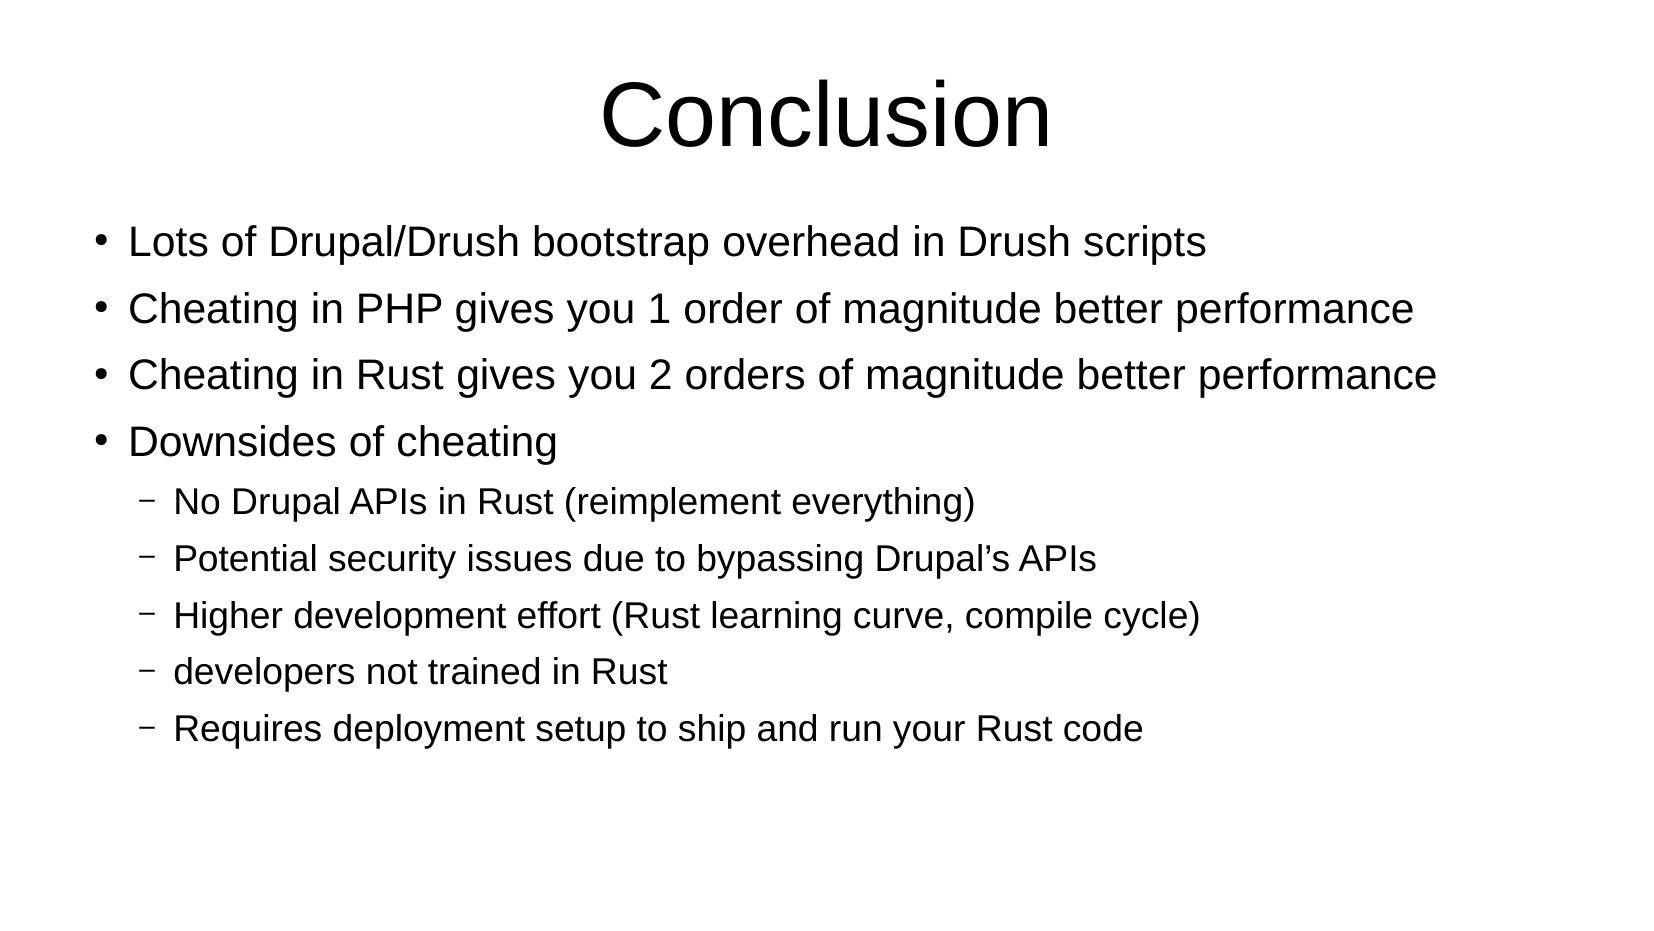

# Conclusion
Lots of Drupal/Drush bootstrap overhead in Drush scripts
Cheating in PHP gives you 1 order of magnitude better performance
Cheating in Rust gives you 2 orders of magnitude better performance
Downsides of cheating
No Drupal APIs in Rust (reimplement everything)
Potential security issues due to bypassing Drupal’s APIs
Higher development effort (Rust learning curve, compile cycle)
developers not trained in Rust
Requires deployment setup to ship and run your Rust code